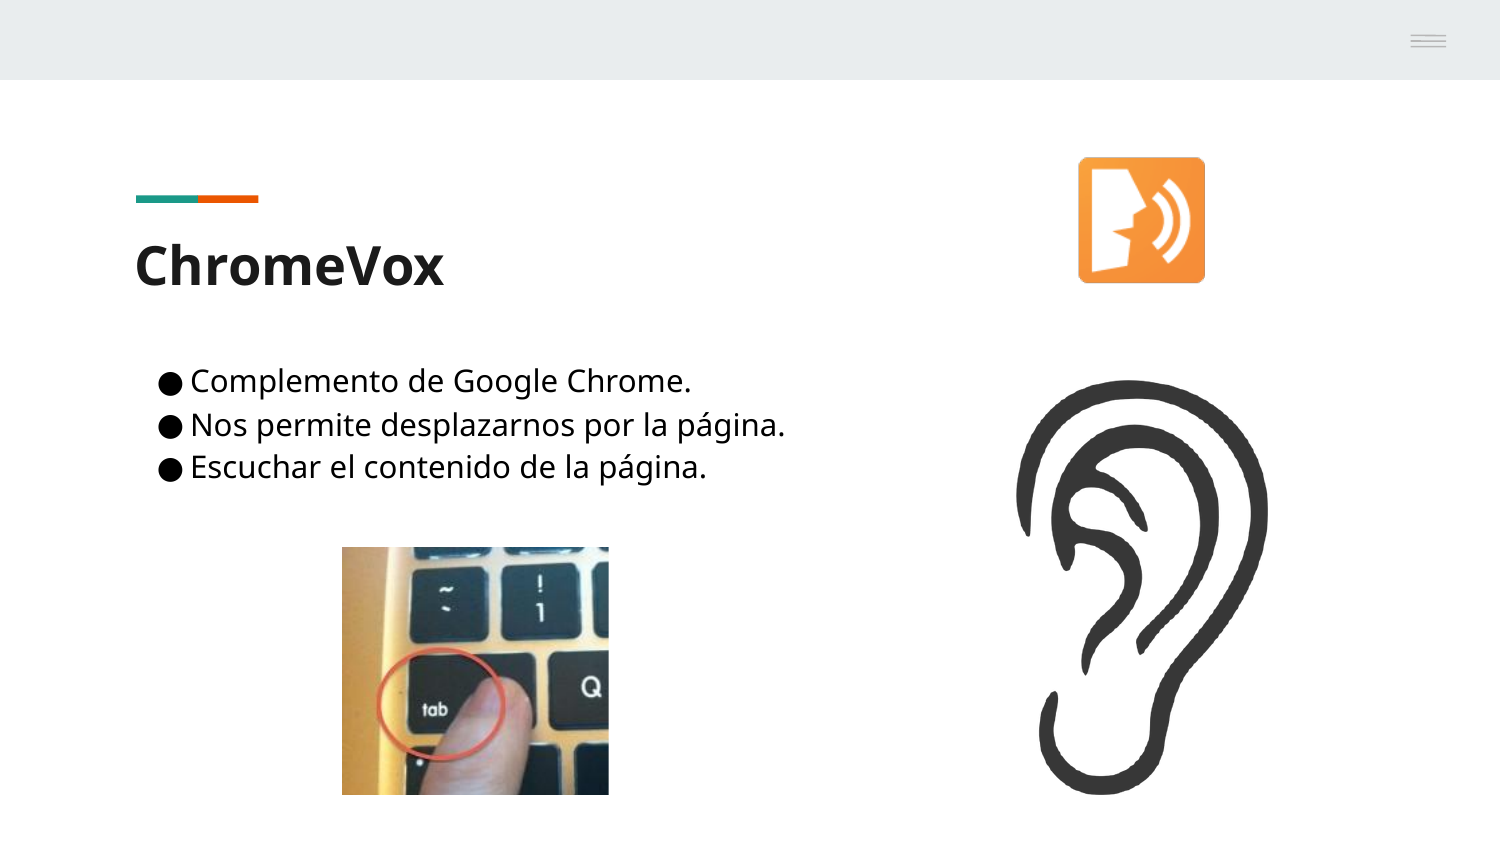

# ChromeVox
Complemento de Google Chrome.
Nos permite desplazarnos por la página.
Escuchar el contenido de la página.